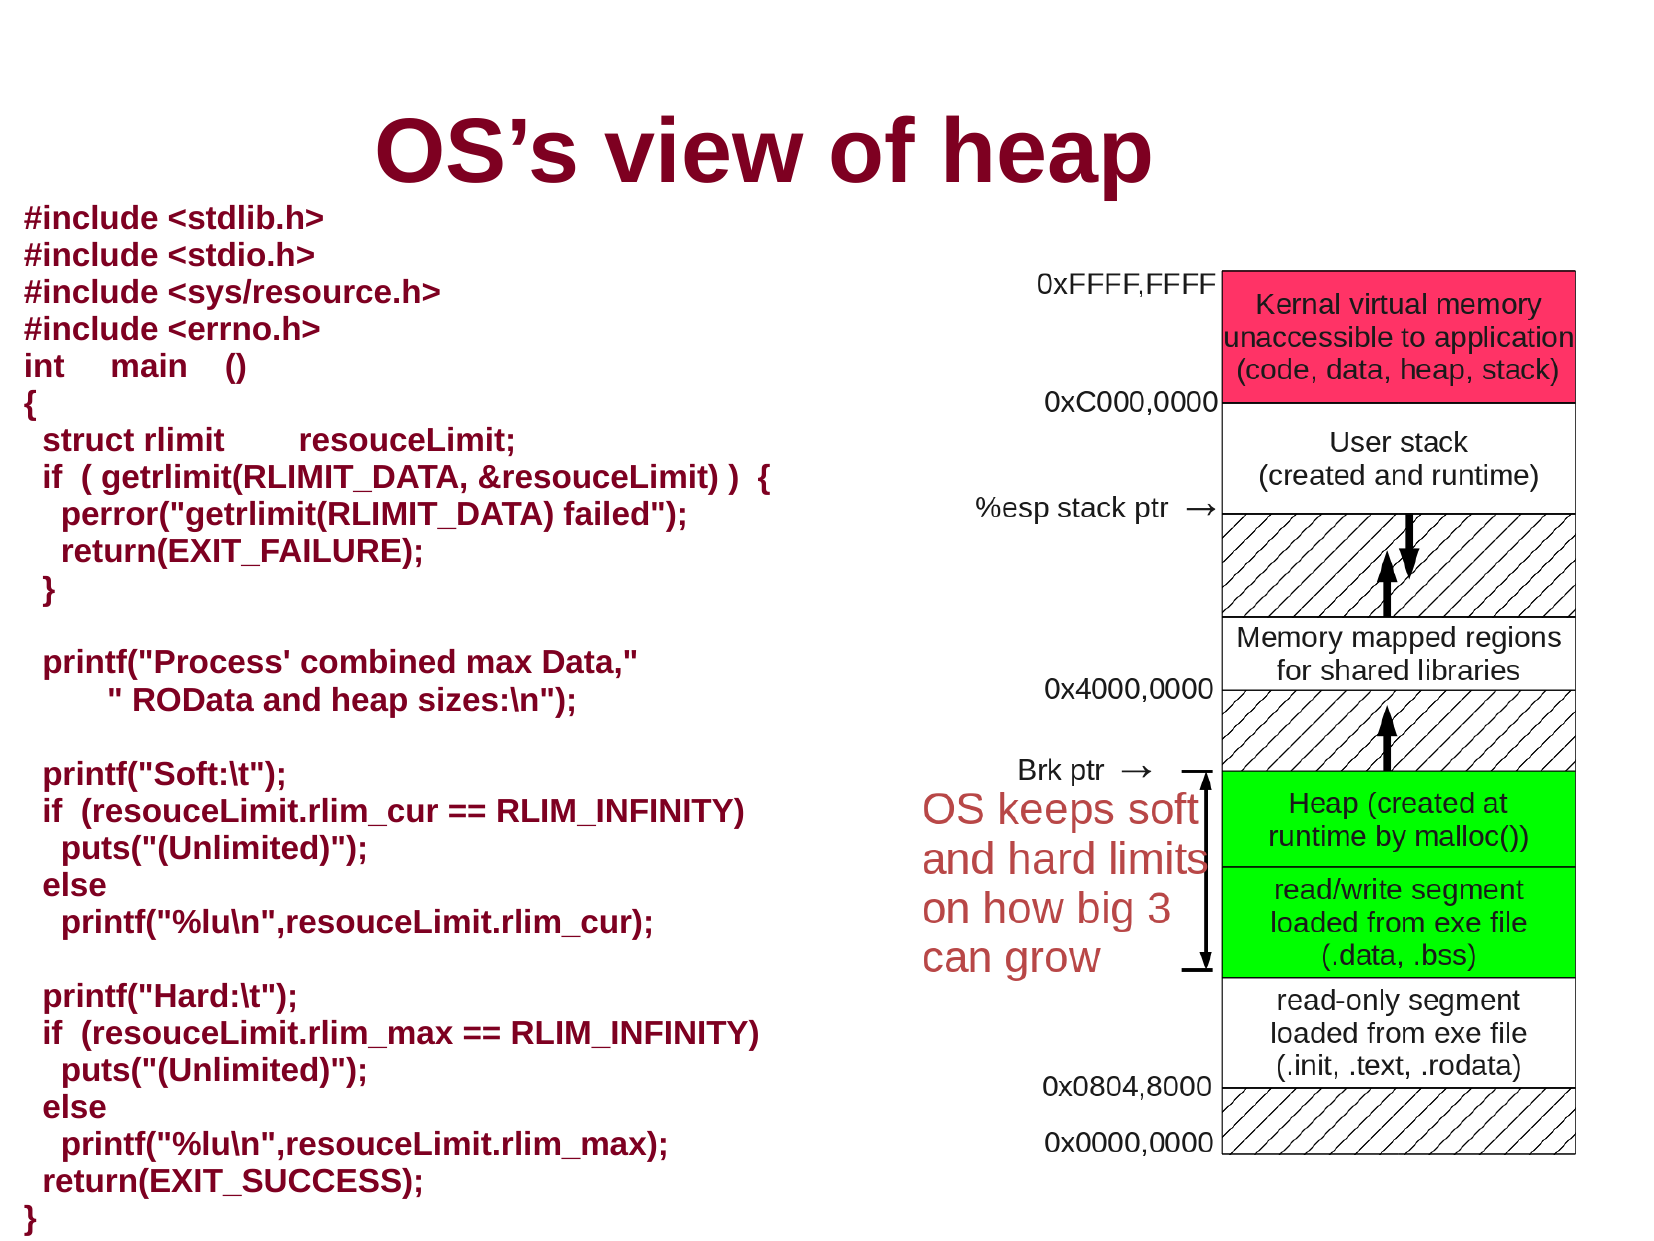

# OS’s view of heap
#include <stdlib.h>
#include <stdio.h>
#include <sys/resource.h>
#include <errno.h>
int main ()
{
 struct rlimit resouceLimit;
 if ( getrlimit(RLIMIT_DATA, &resouceLimit) ) {
 perror("getrlimit(RLIMIT_DATA) failed");
 return(EXIT_FAILURE);
 }
 printf("Process' combined max Data,"
 " ROData and heap sizes:\n");
 printf("Soft:\t");
 if (resouceLimit.rlim_cur == RLIM_INFINITY)
 puts("(Unlimited)");
 else
 printf("%lu\n",resouceLimit.rlim_cur);
 printf("Hard:\t");
 if (resouceLimit.rlim_max == RLIM_INFINITY)
 puts("(Unlimited)");
 else
 printf("%lu\n",resouceLimit.rlim_max);
 return(EXIT_SUCCESS);
}